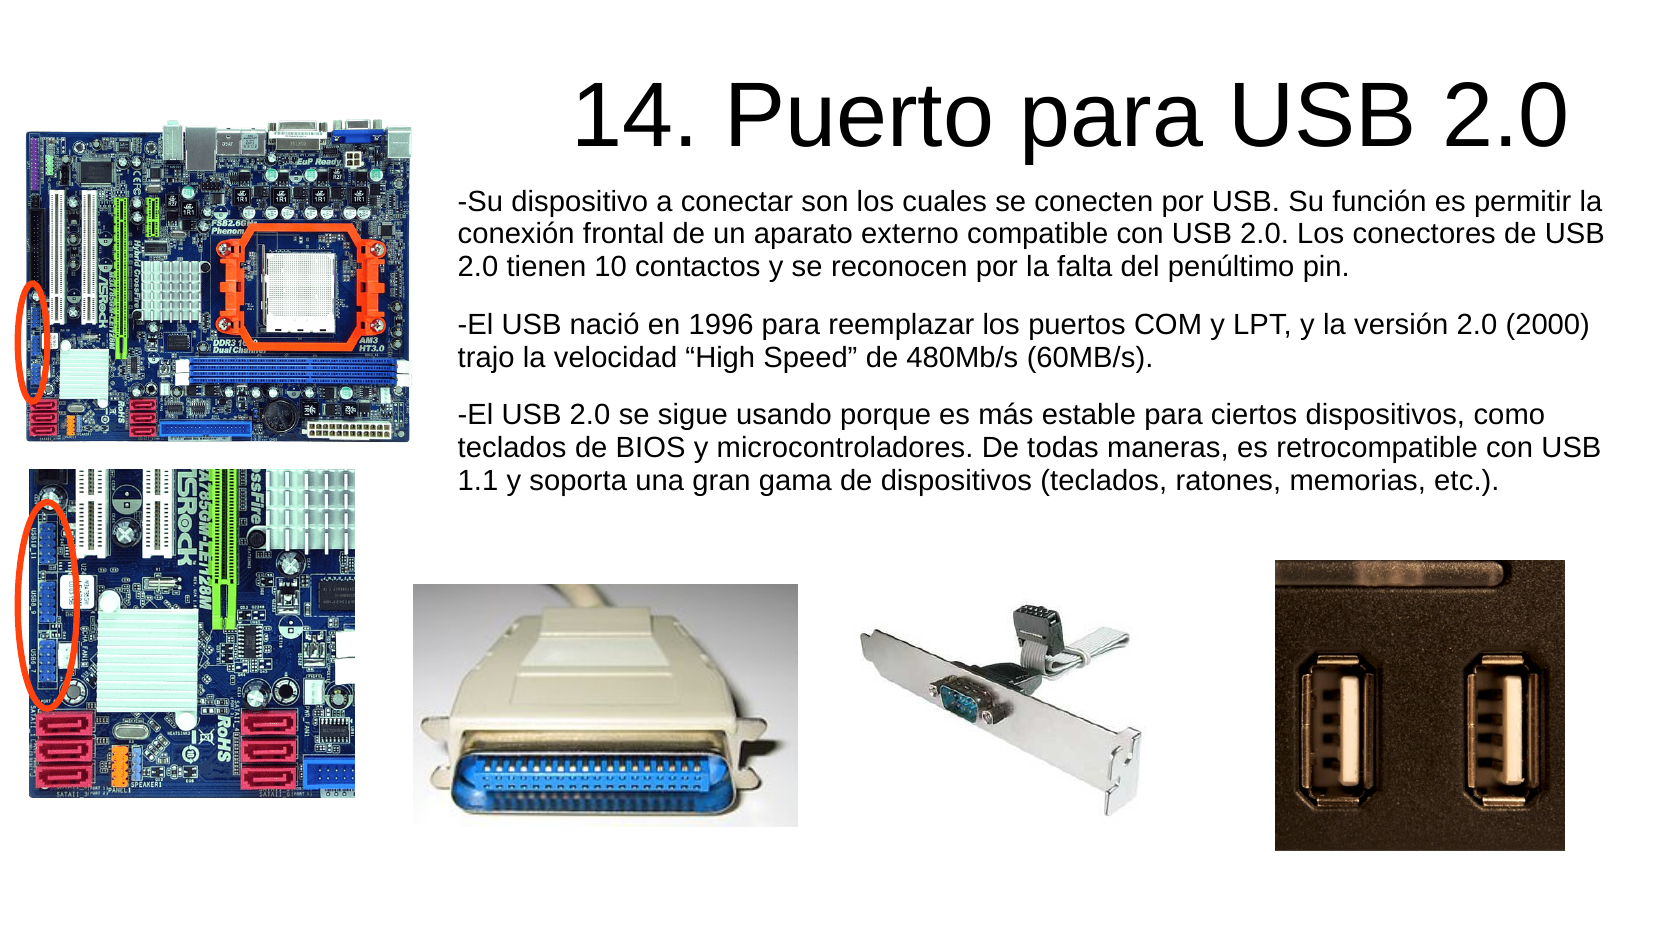

# 14. Puerto para USB 2.0
-Su dispositivo a conectar son los cuales se conecten por USB. Su función es permitir la conexión frontal de un aparato externo compatible con USB 2.0. Los conectores de USB 2.0 tienen 10 contactos y se reconocen por la falta del penúltimo pin.
-El USB nació en 1996 para reemplazar los puertos COM y LPT, y la versión 2.0 (2000) trajo la velocidad “High Speed” de 480Mb/s (60MB/s).
-El USB 2.0 se sigue usando porque es más estable para ciertos dispositivos, como teclados de BIOS y microcontroladores. De todas maneras, es retrocompatible con USB 1.1 y soporta una gran gama de dispositivos (teclados, ratones, memorias, etc.).